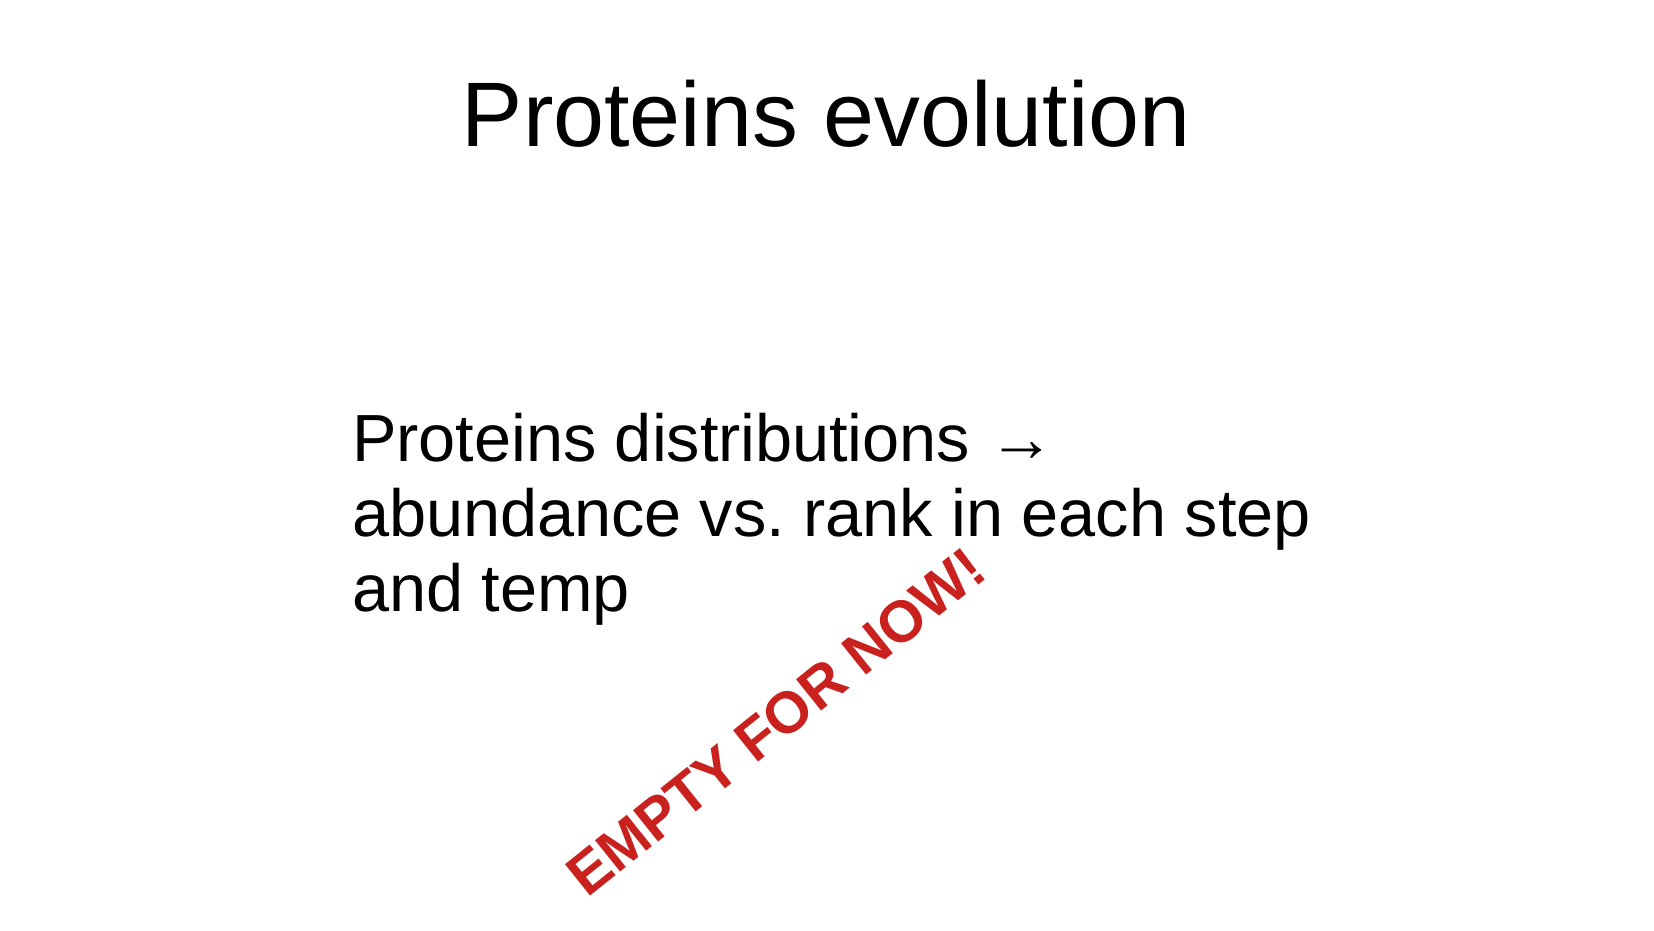

# Proteins evolution
Proteins distributions → abundance vs. rank in each step and temp
EMPTY FOR NOW!